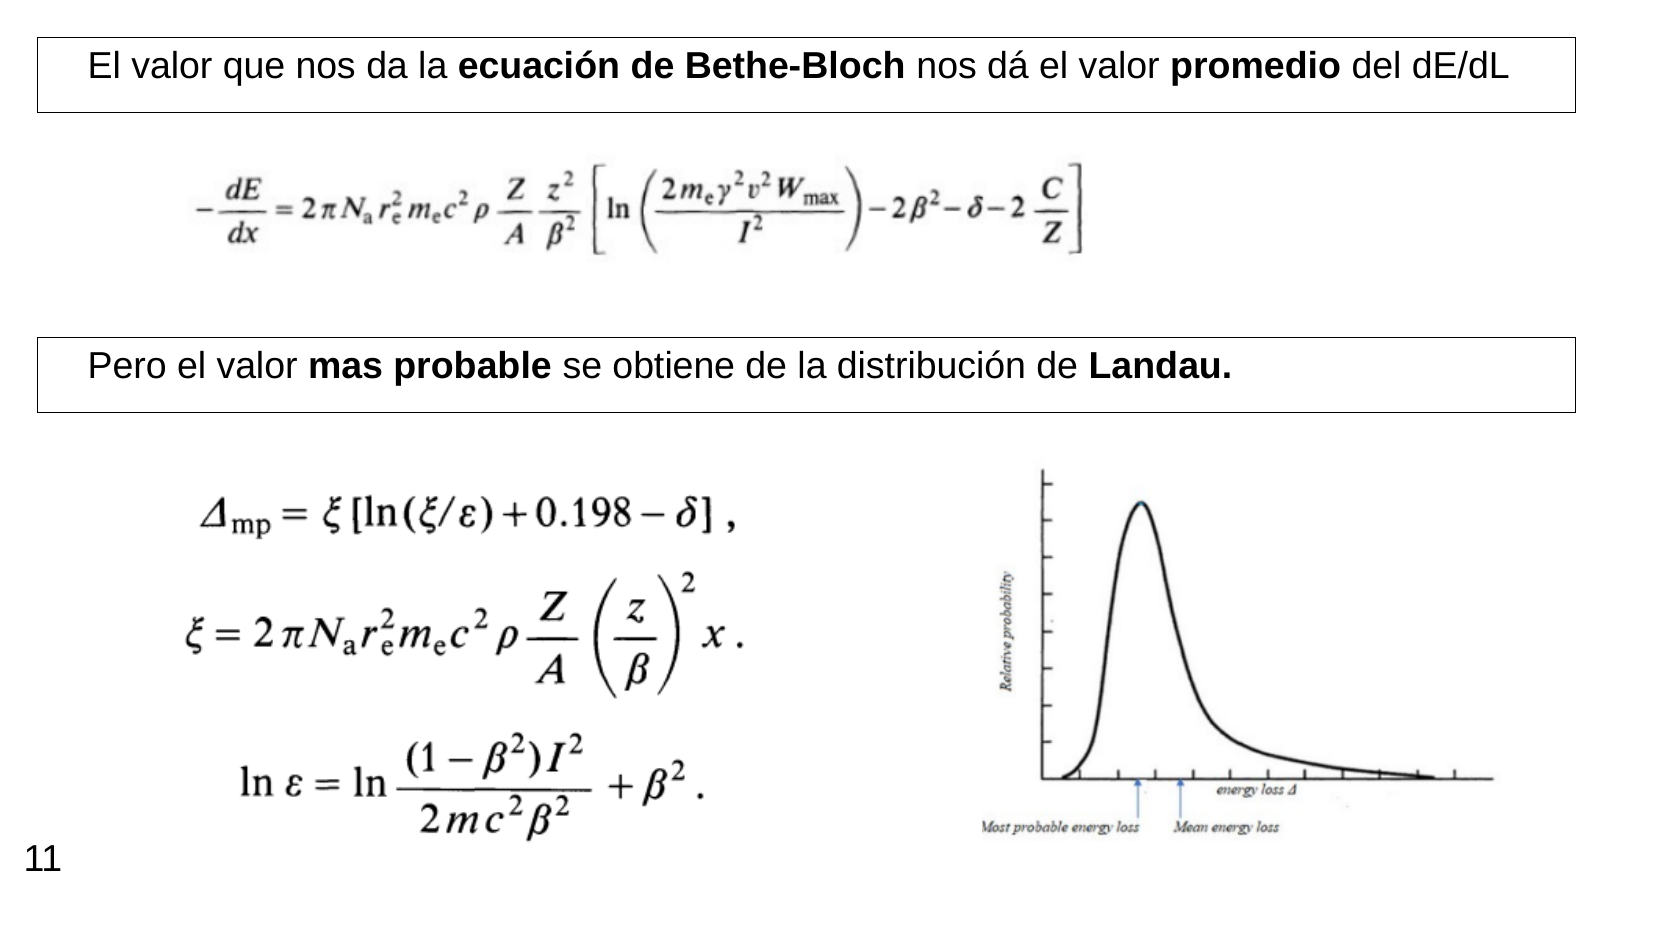

El valor que nos da la ecuación de Bethe-Bloch nos dá el valor promedio del dE/dL
Pero el valor mas probable se obtiene de la distribución de Landau.